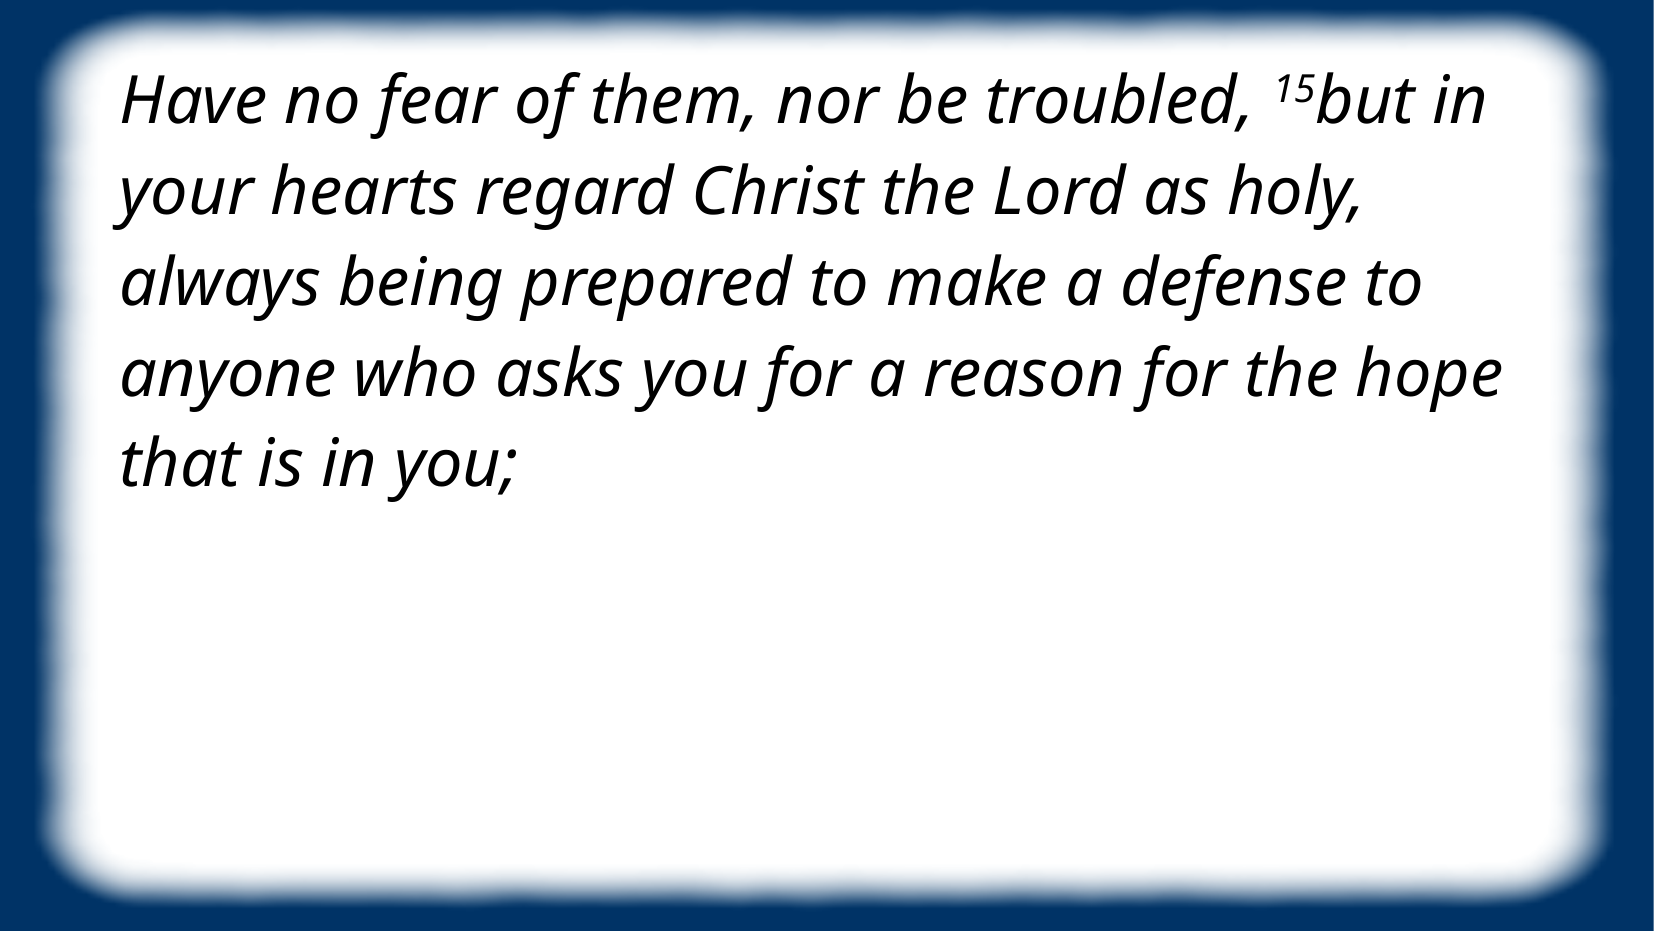

Have no fear of them, nor be troubled, 15but in your hearts regard Christ the Lord as holy, always being prepared to make a defense to anyone who asks you for a reason for the hope that is in you;